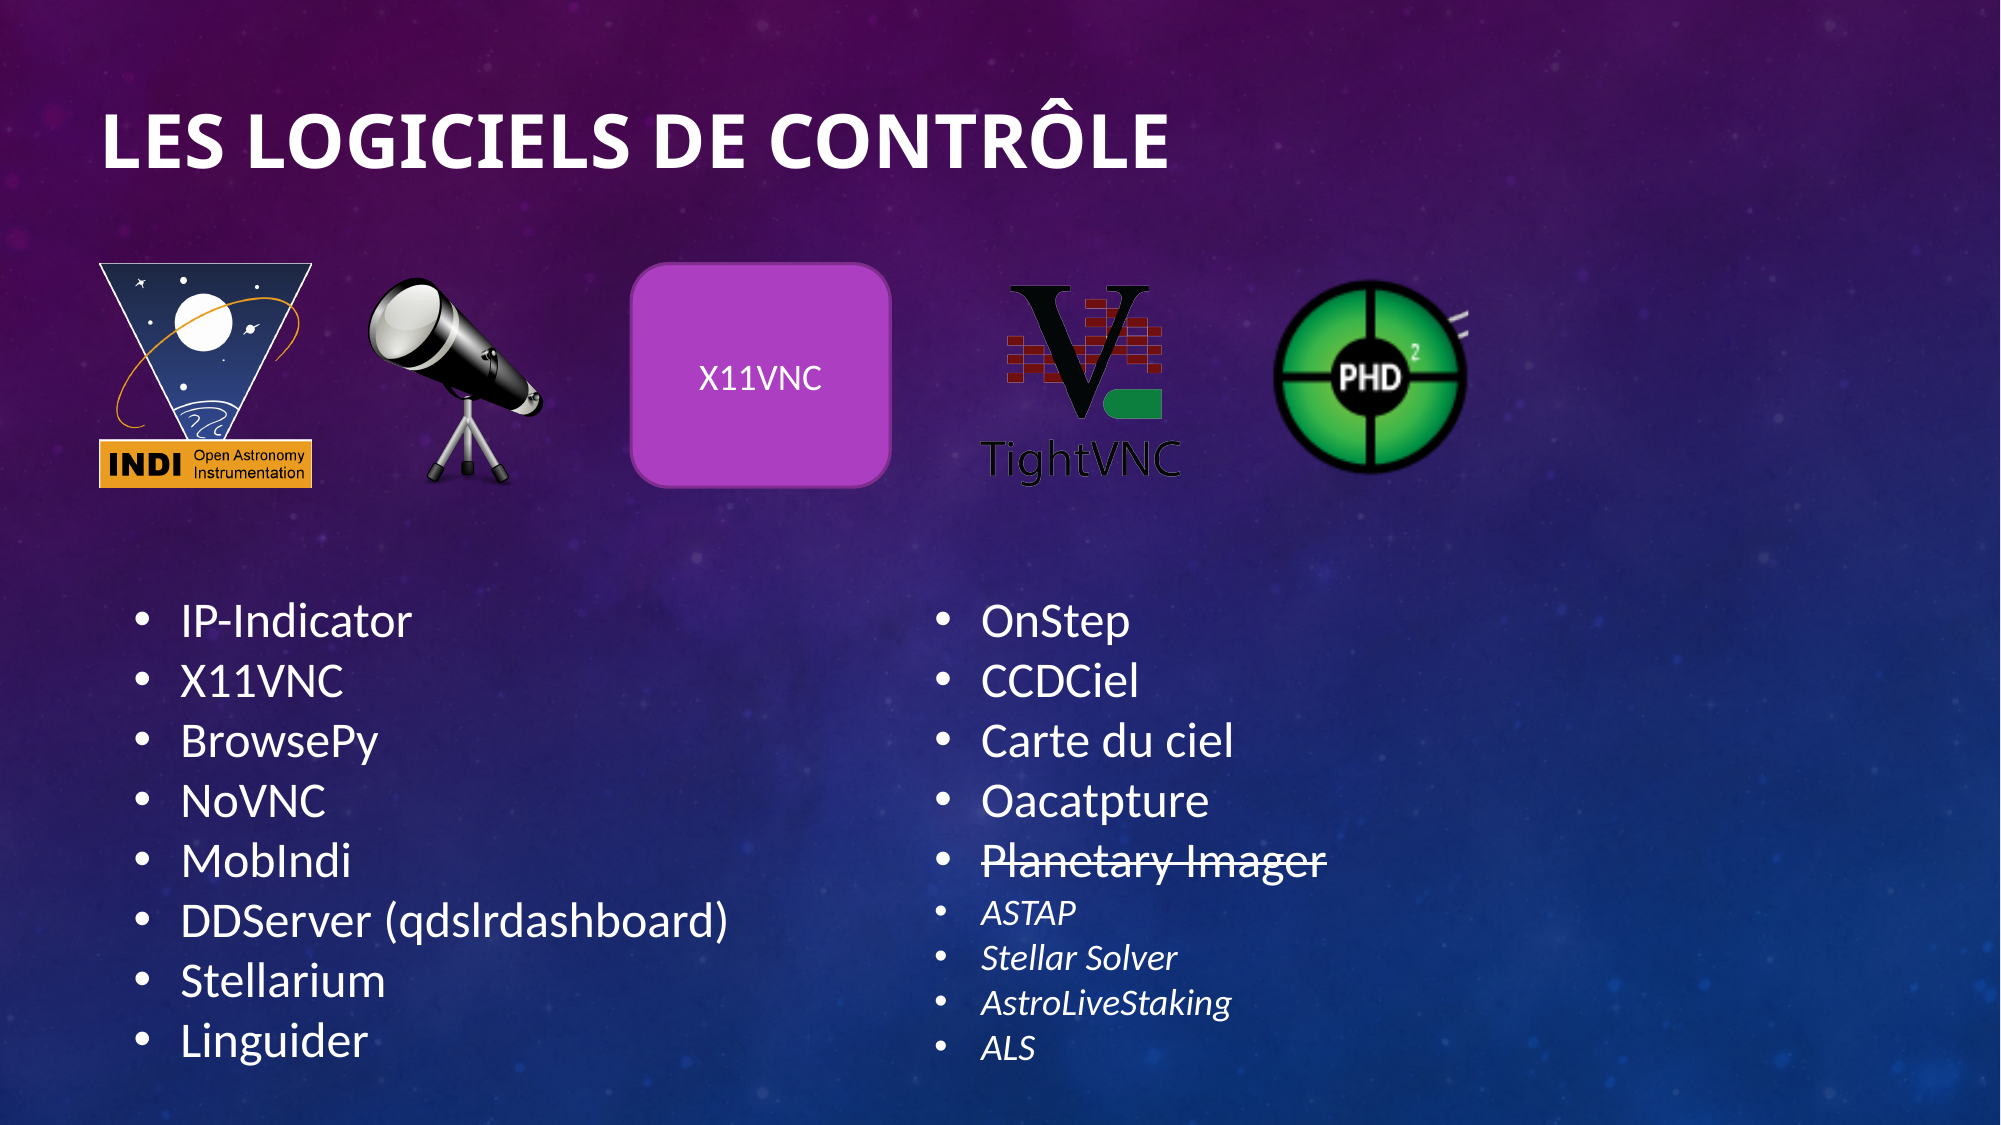

# Les logiciels de contrôle
X11VNC
IP-Indicator
X11VNC
BrowsePy
NoVNC
MobIndi
DDServer (qdslrdashboard)
Stellarium
Linguider
OnStep
CCDCiel
Carte du ciel
Oacatpture
Planetary Imager
ASTAP
Stellar Solver
AstroLiveStaking
ALS